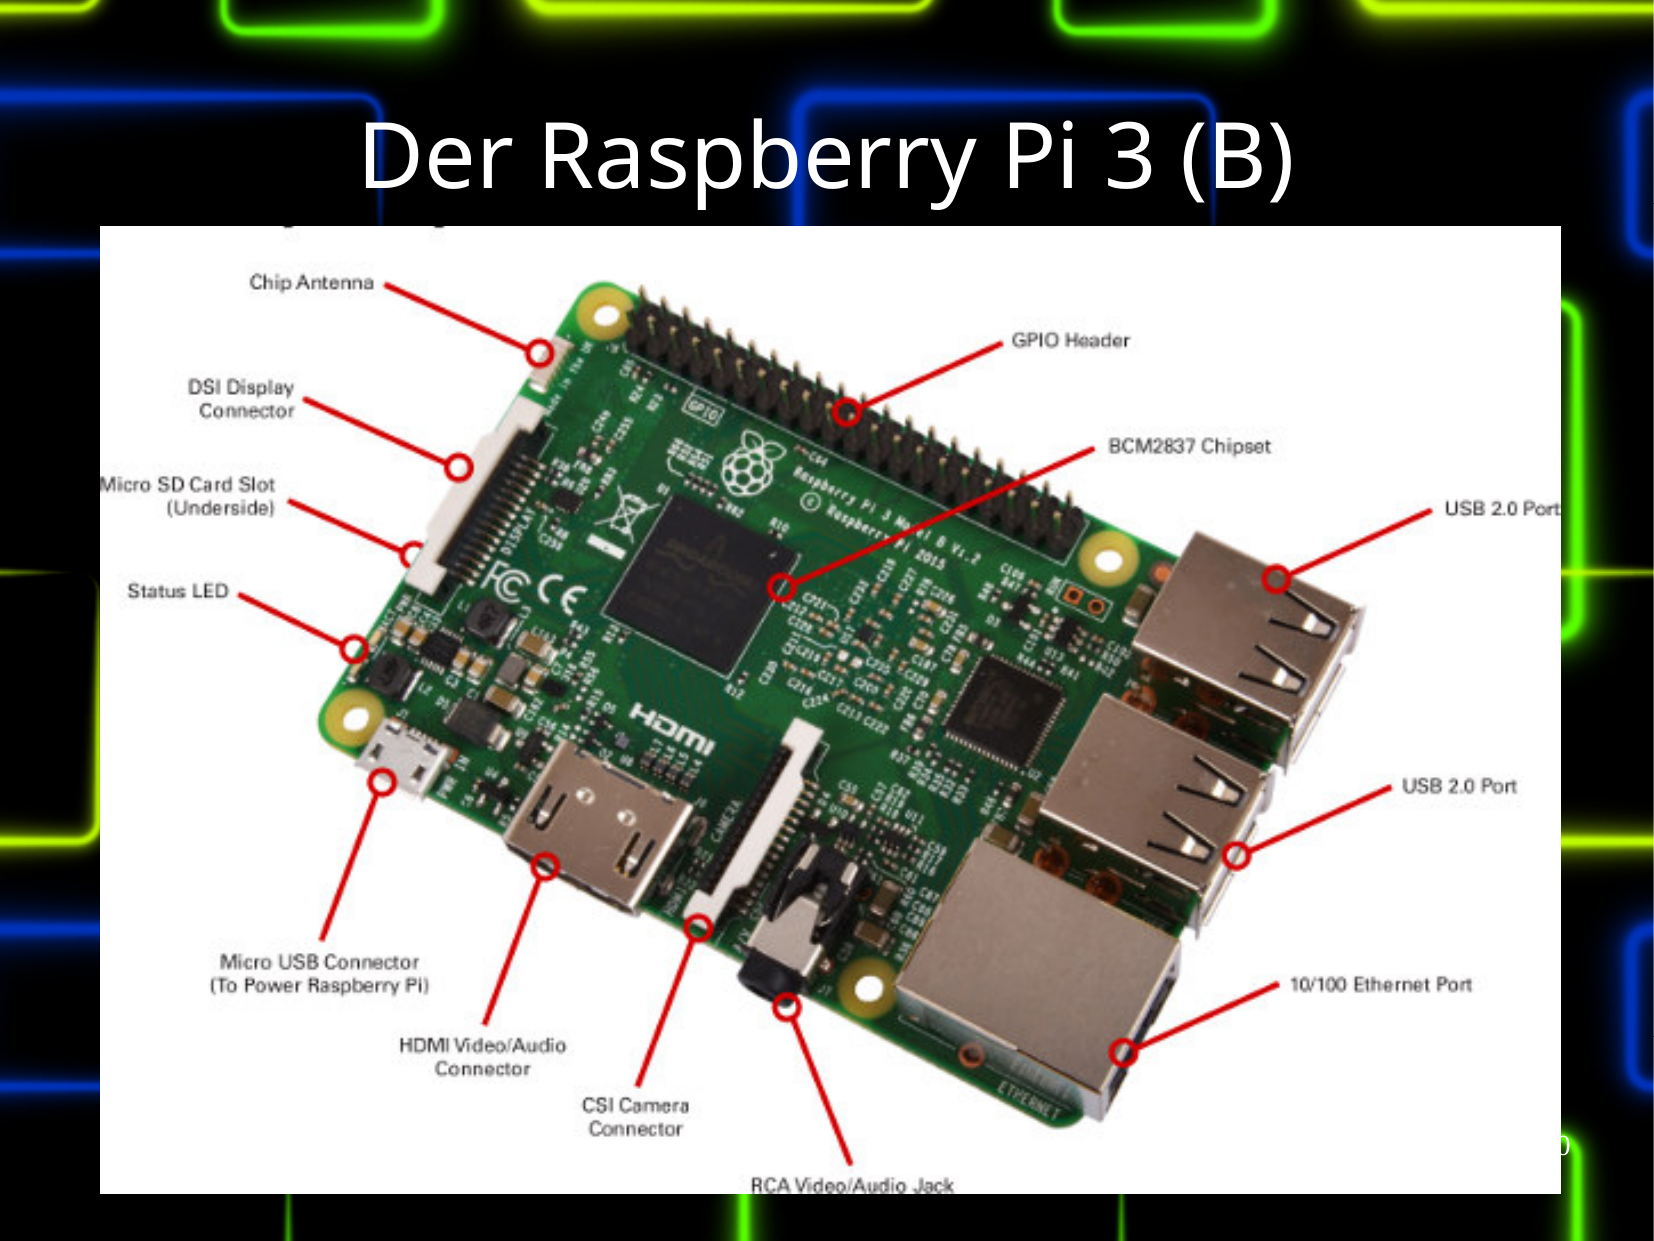

# Der Raspberry Pi 3 (B)
http://docs-europe.electrocomponents.com/webdocs/14ba/0900766b814ba5fd.pdf
10